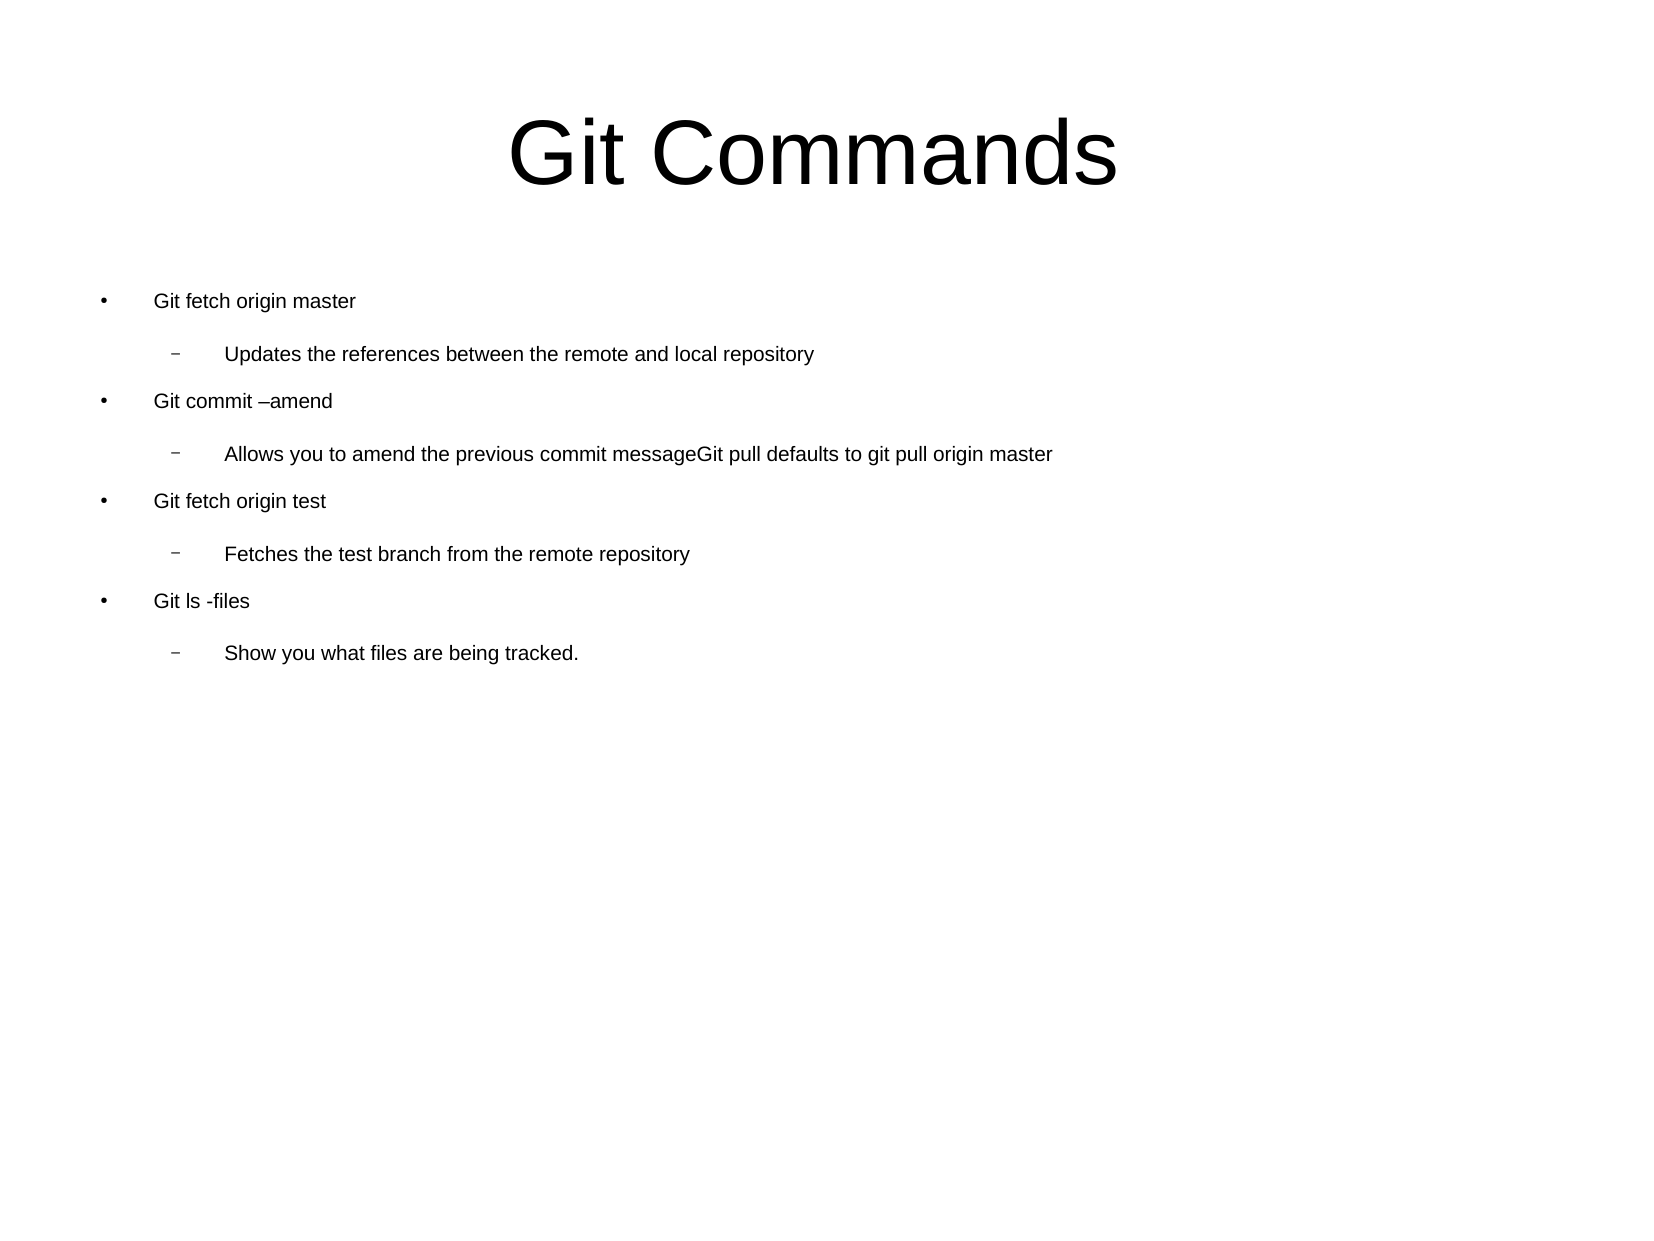

# Git Commands
Git fetch origin master
Updates the references between the remote and local repository
Git commit –amend
Allows you to amend the previous commit messageGit pull defaults to git pull origin master
Git fetch origin test
Fetches the test branch from the remote repository
Git ls -files
Show you what files are being tracked.